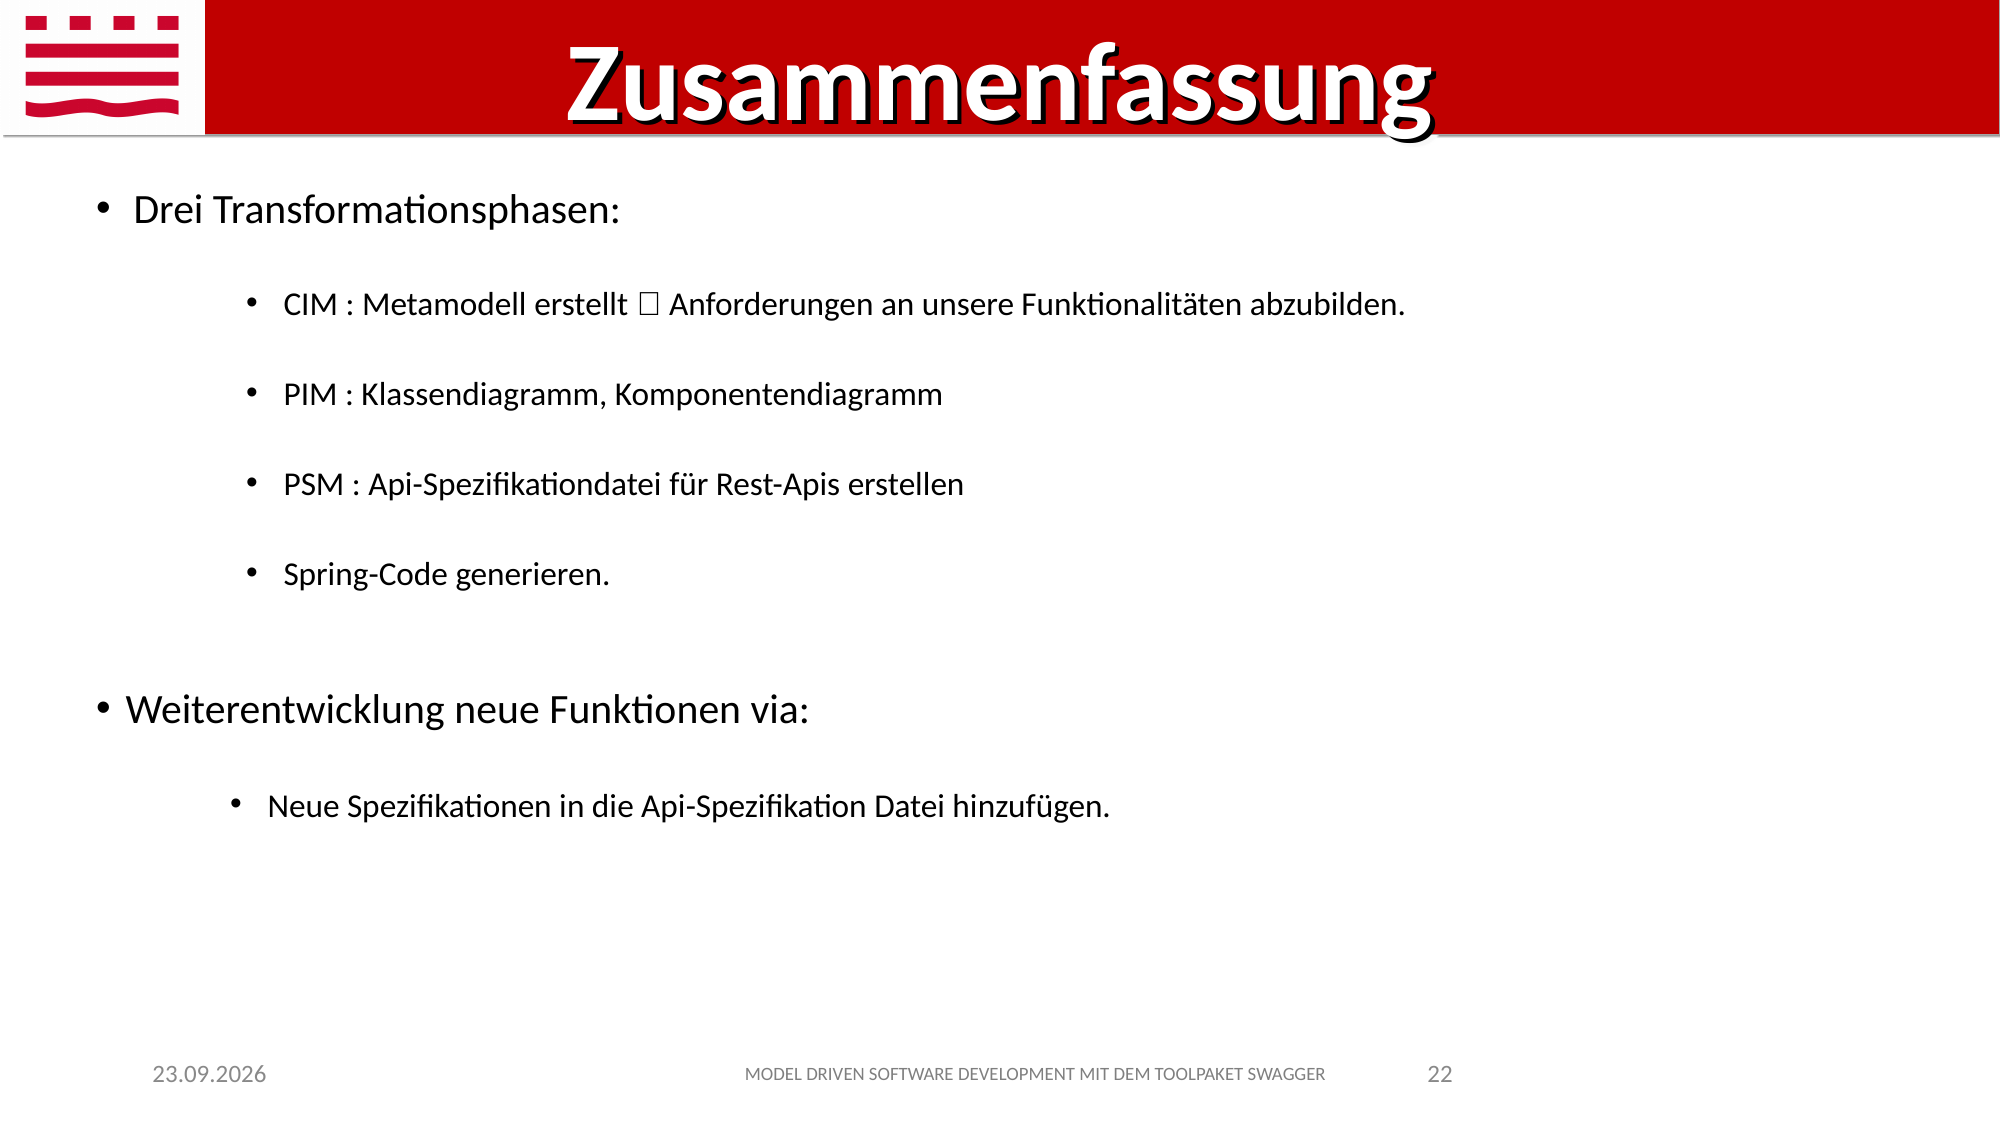

Zusammenfassung
# Drei Transformationsphasen:
CIM : Metamodell erstellt  Anforderungen an unsere Funktionalitäten abzubilden.
PIM : Klassendiagramm, Komponentendiagramm
PSM : Api-Spezifikationdatei für Rest-Apis erstellen
Spring-Code generieren.
Weiterentwicklung neue Funktionen via:
Neue Spezifikationen in die Api-Spezifikation Datei hinzufügen.
MODEL DRIVEN SOFTWARE DEVELOPMENT MIT DEM TOOLPAKET SWAGGER